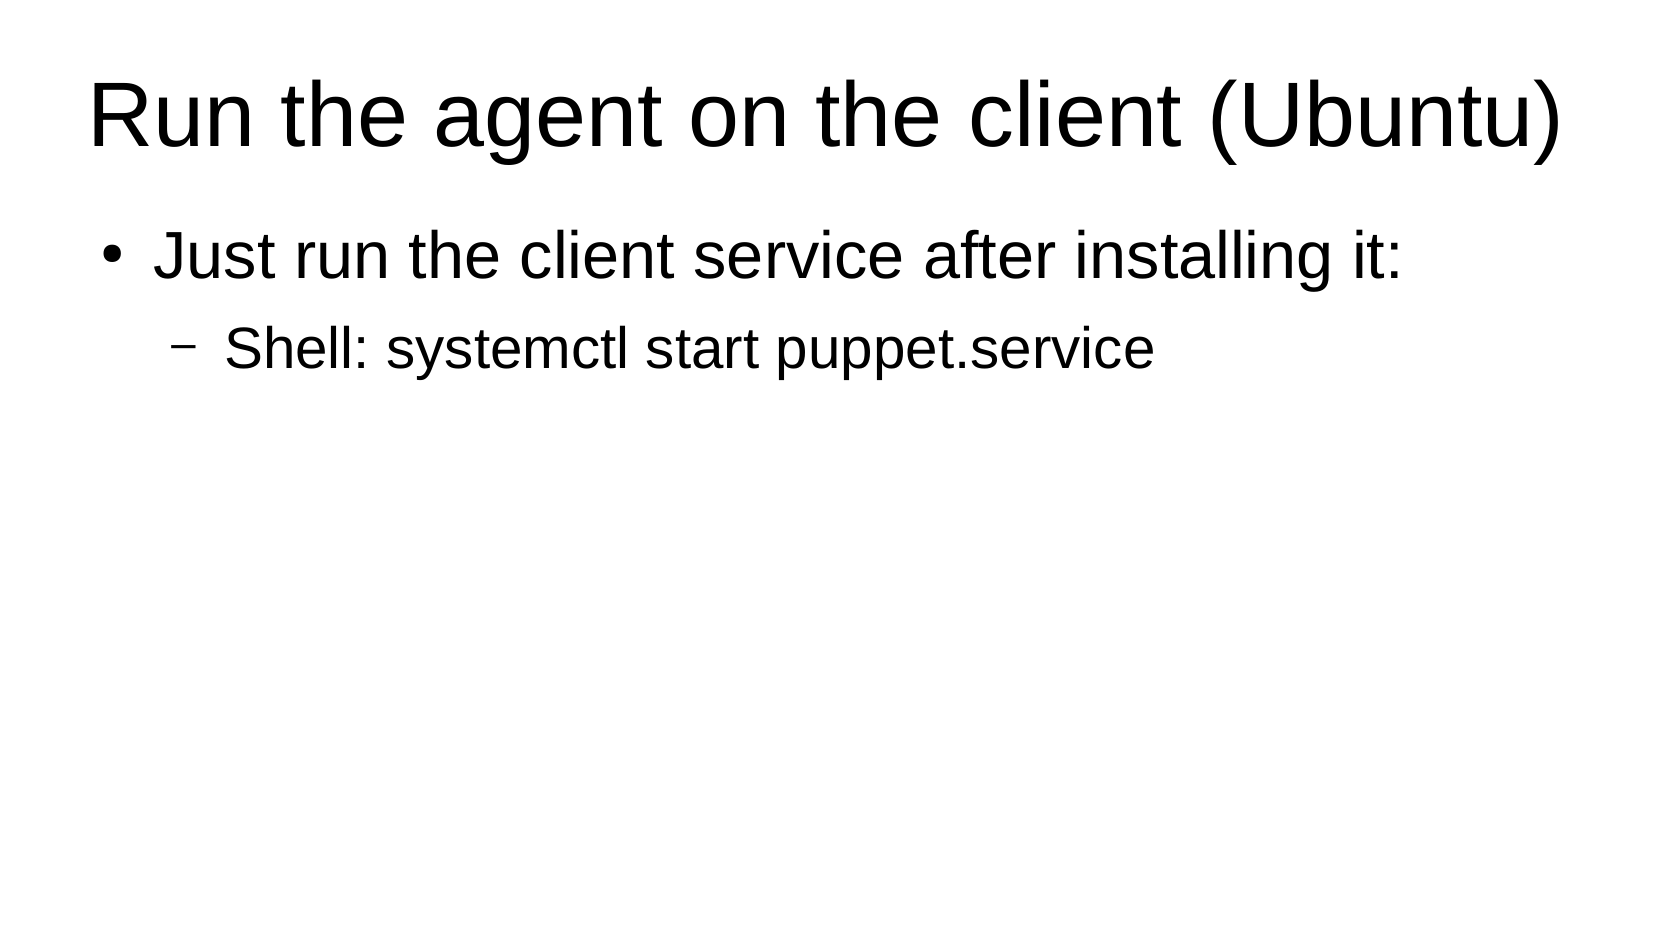

# Run the agent on the client (Ubuntu)
Just run the client service after installing it:
Shell: systemctl start puppet.service